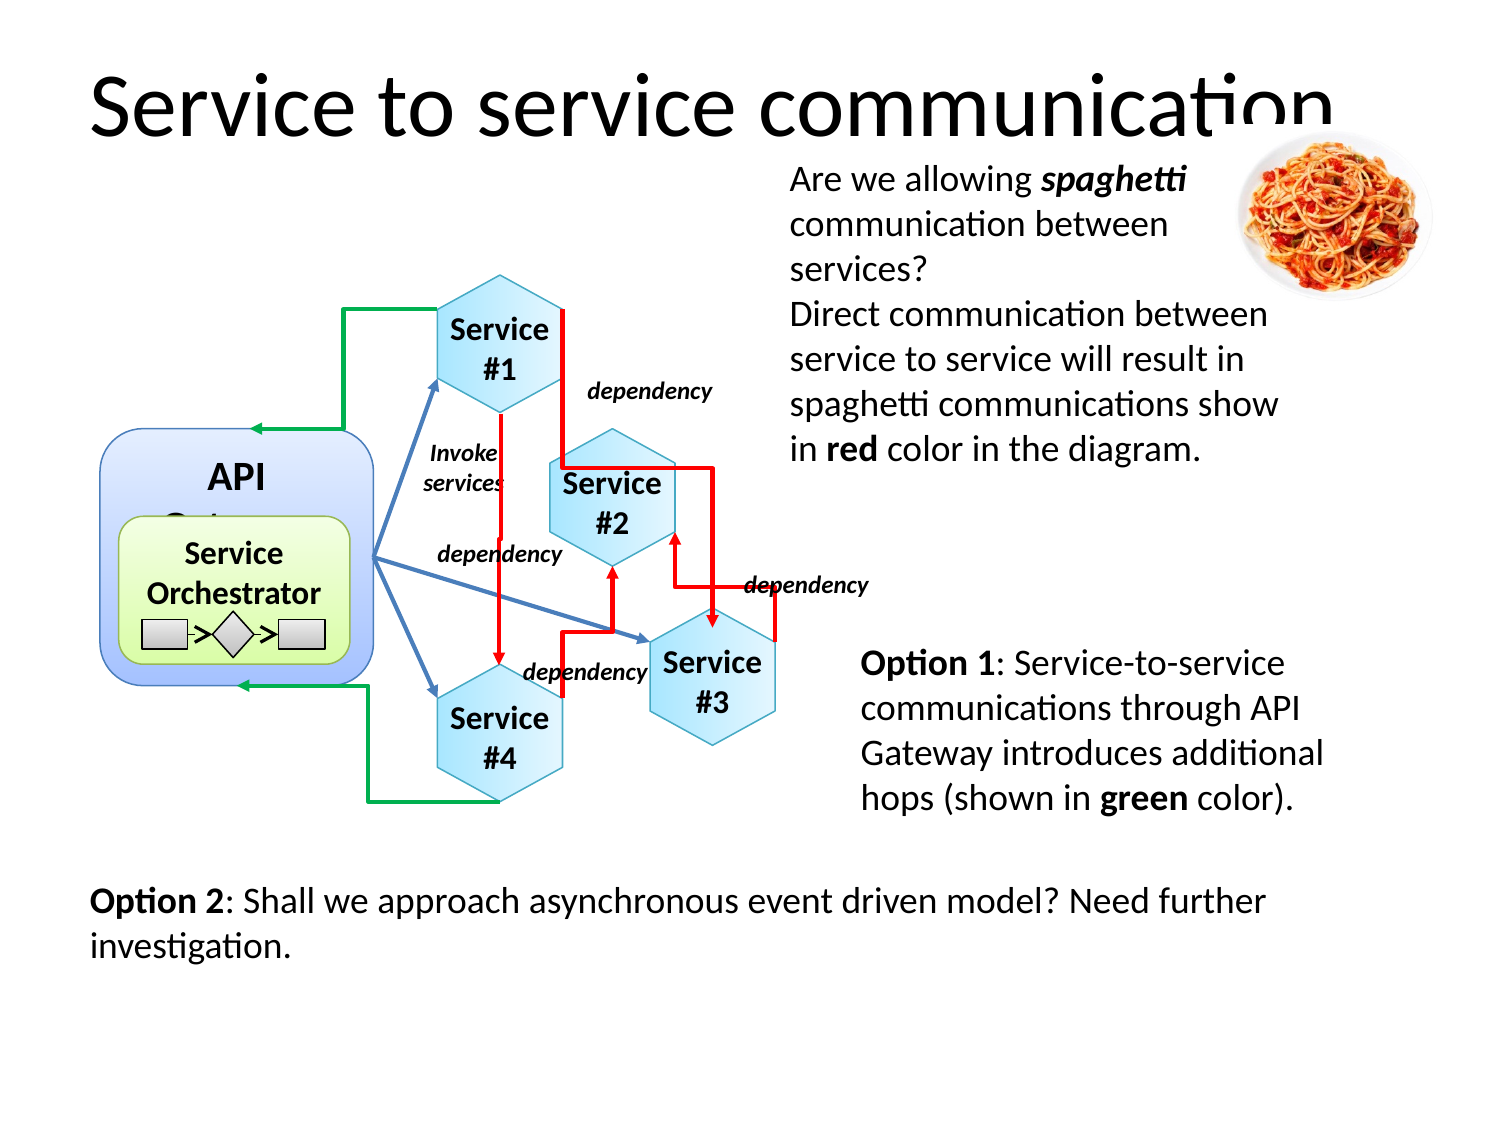

# Service to service communication
Are we allowing spaghetti communication between services?
Direct communication between service to service will result in spaghetti communications show in red color in the diagram.
Service
#1
dependency
API Gateway
Service
#2
Invoke services
Service Orchestrator
dependency
dependency
Service
#3
Option 1: Service-to-service communications through API Gateway introduces additional hops (shown in green color).
dependency
Service
#4
Option 2: Shall we approach asynchronous event driven model? Need further investigation.